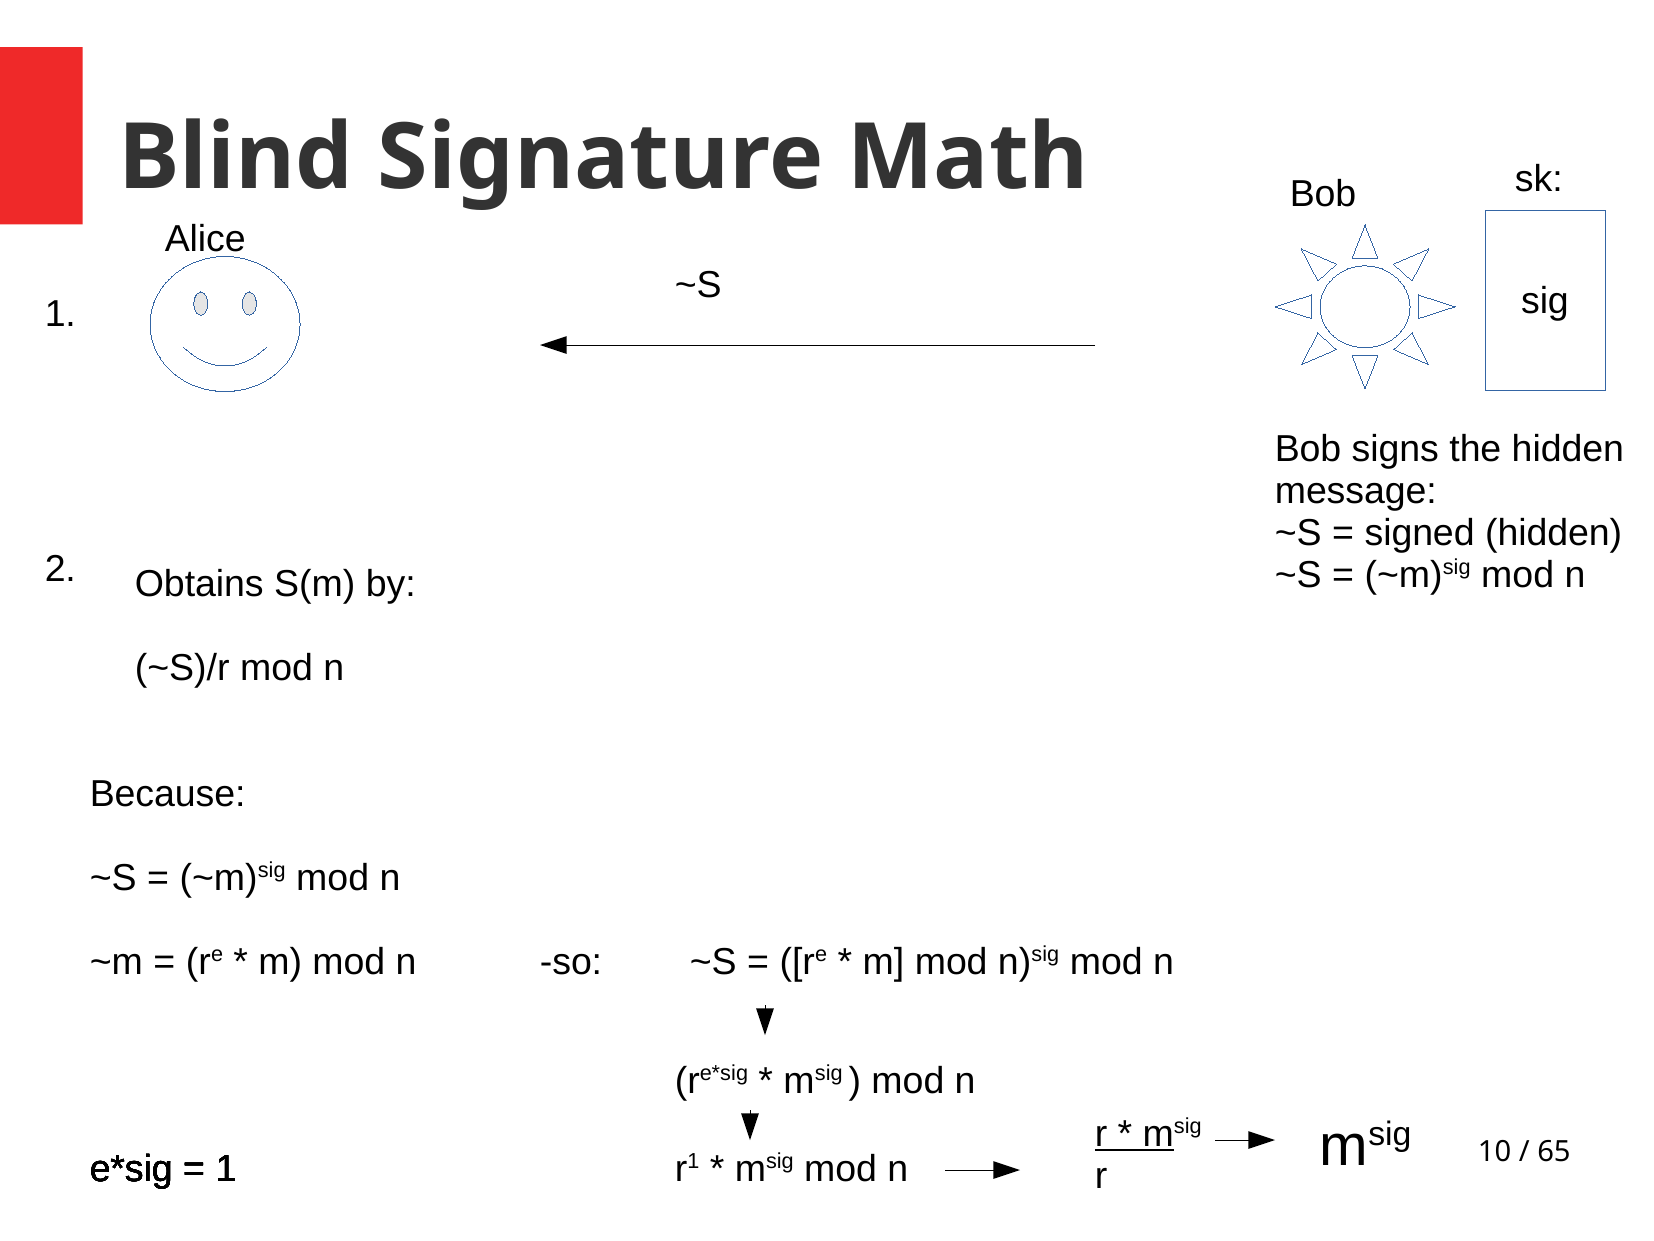

# Blind Signature Math
sk:
Bob
Alice
sig
~S
1.
Bob signs the hidden message:
~S = signed (hidden)
~S = (~m)sig mod n
2.
Obtains S(m) by:
(~S)/r mod n
Because:
~S = (~m)sig mod n
~m = (re * m) mod n 		-so:		~S = ([re * m] mod n)sig mod n
(re*sig * msig ) mod n
r * msig
r
msig
10
e*sig = 1
e*sig = 1
e*sig = 1
e*sig = 1
e*sig = 1
e*sig = 1
e*sig = 1
r1 * msig mod n